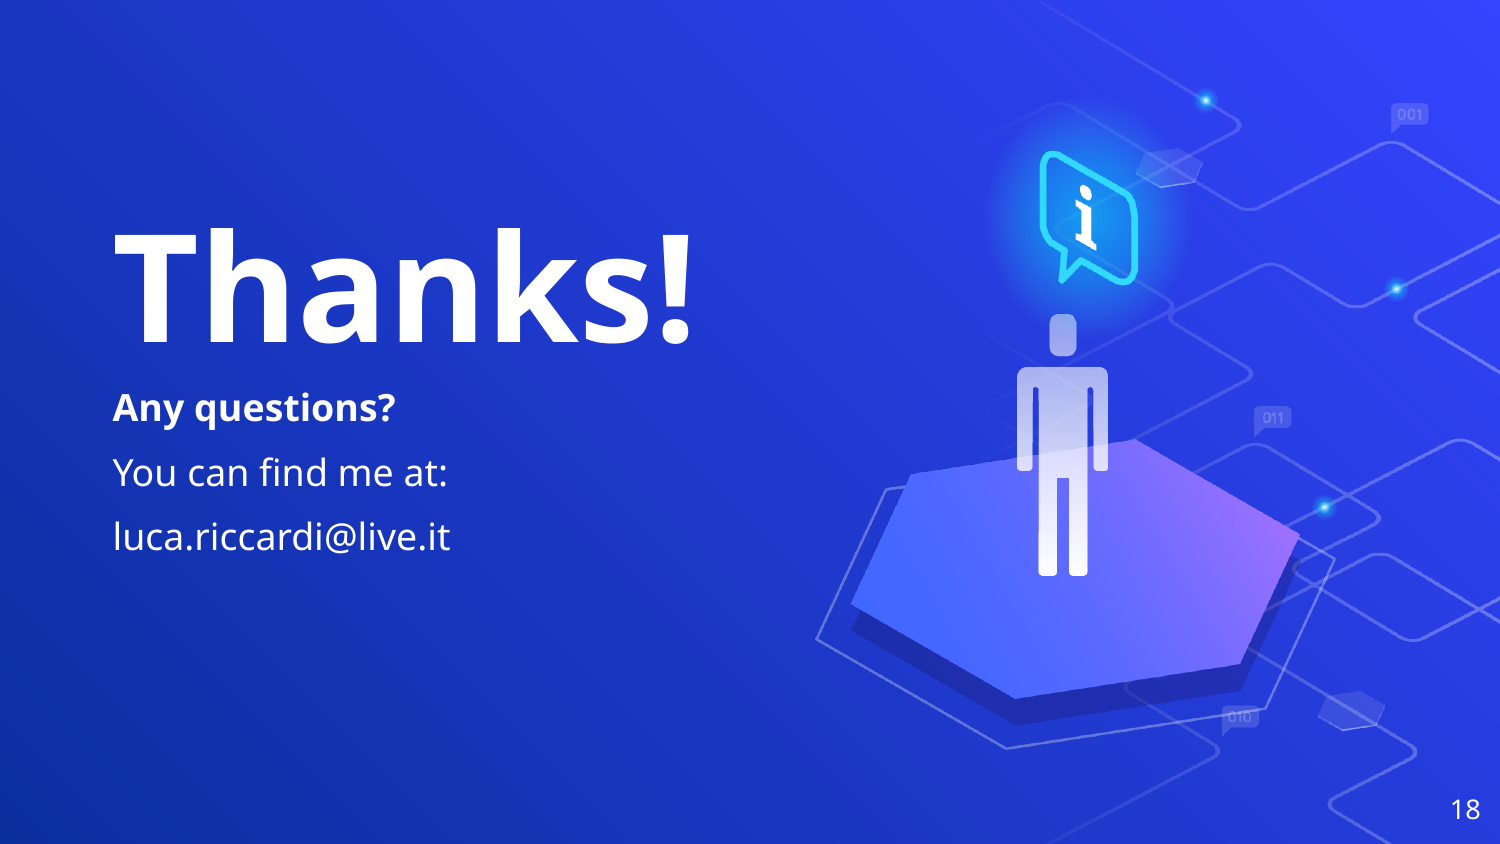

Thanks!
Any questions?
You can find me at:
luca.riccardi@live.it